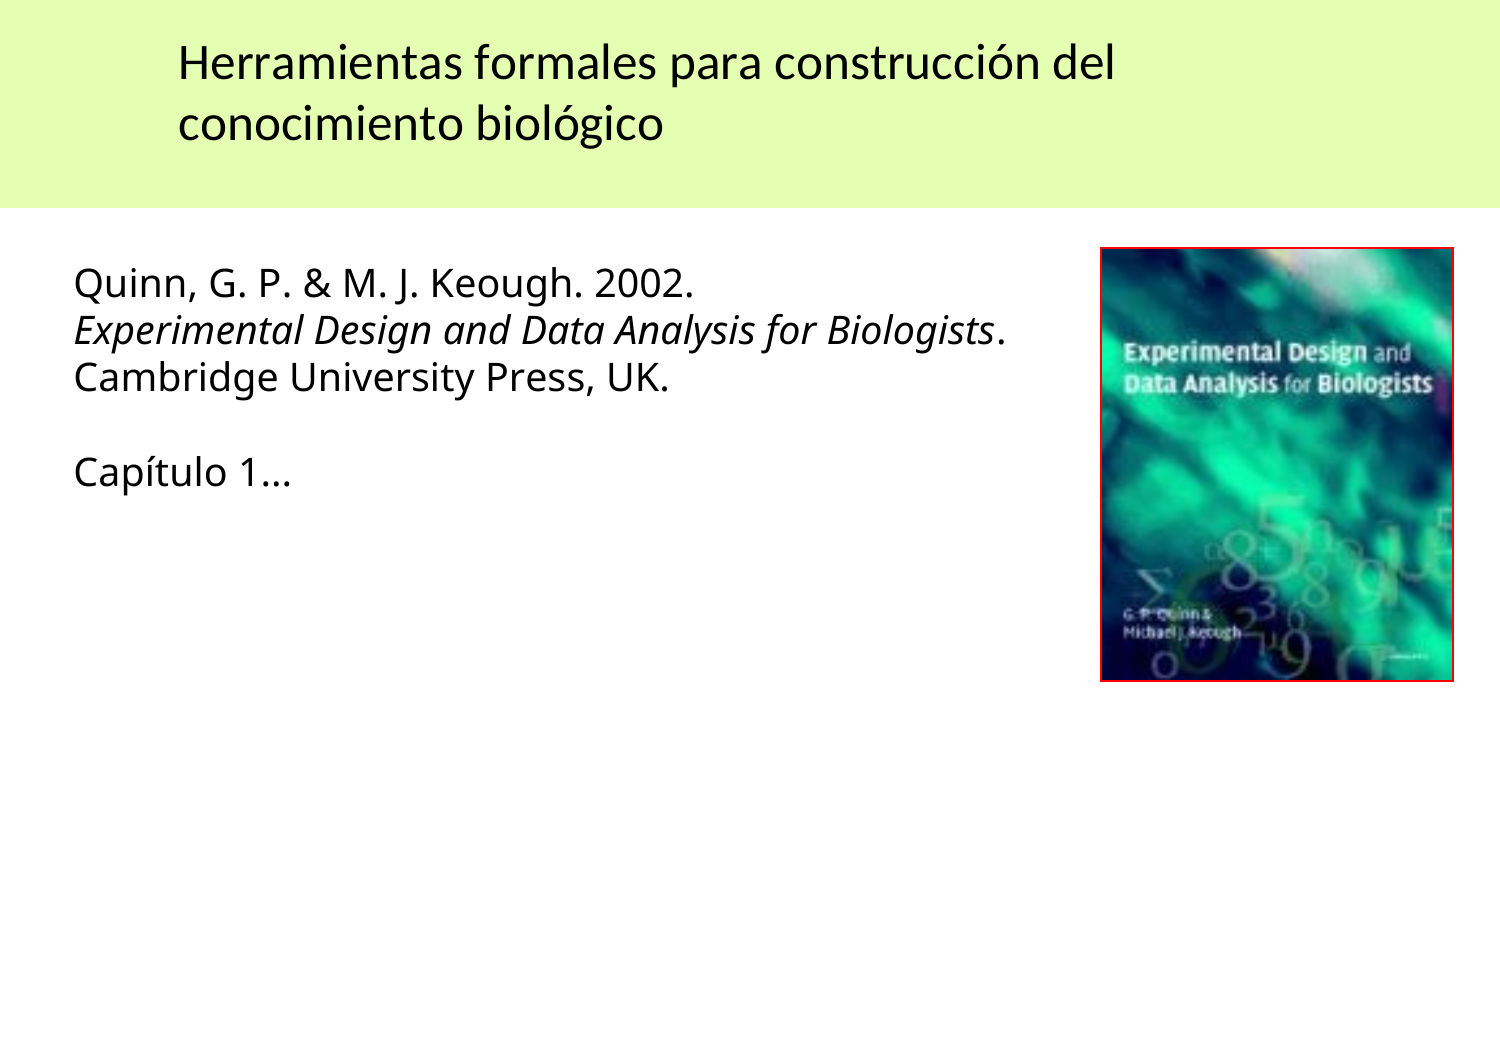

Herramientas formales para construcción del conocimiento biológico
Quinn, G. P. & M. J. Keough. 2002.
Experimental Design and Data Analysis for Biologists.
Cambridge University Press, UK.
Capítulo 1...